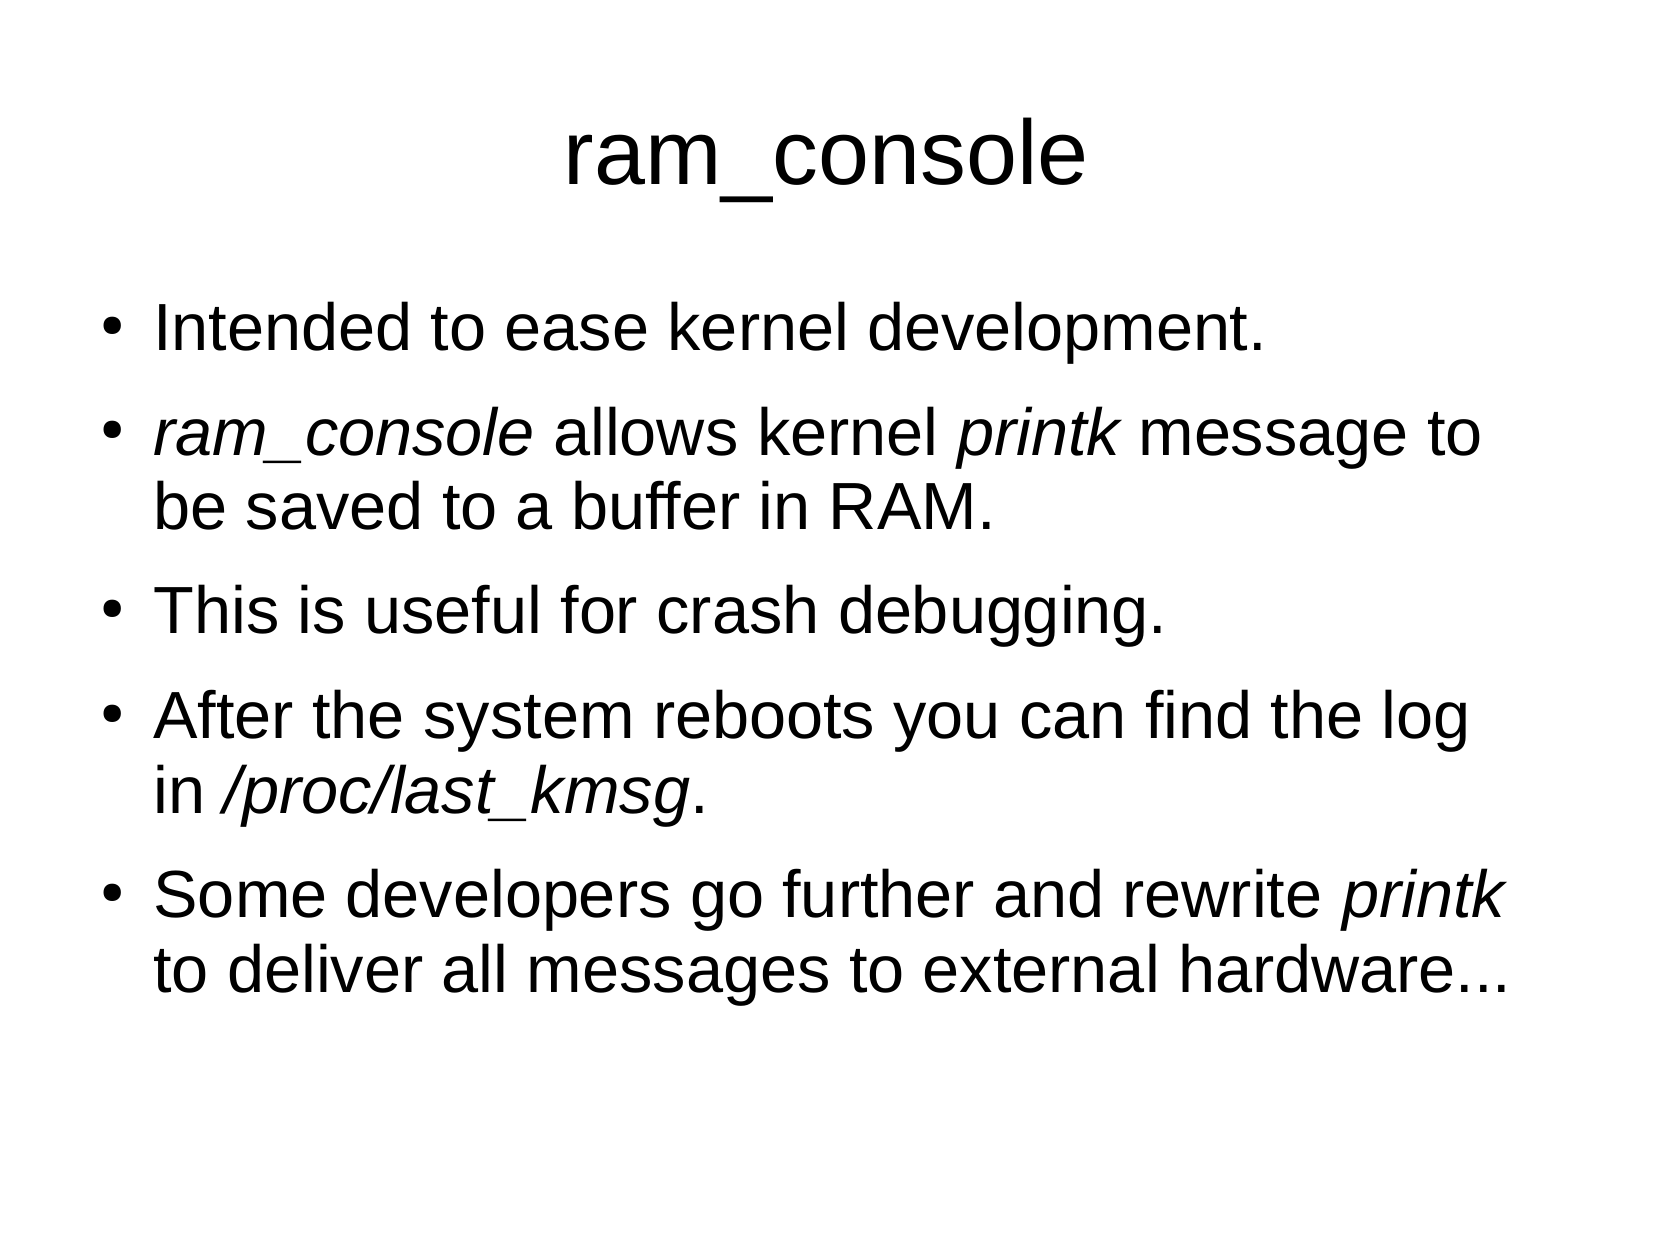

# ram_console
Intended to ease kernel development.
ram_console allows kernel printk message to be saved to a buffer in RAM.
This is useful for crash debugging.
After the system reboots you can find the log in /proc/last_kmsg.
Some developers go further and rewrite printk to deliver all messages to external hardware...